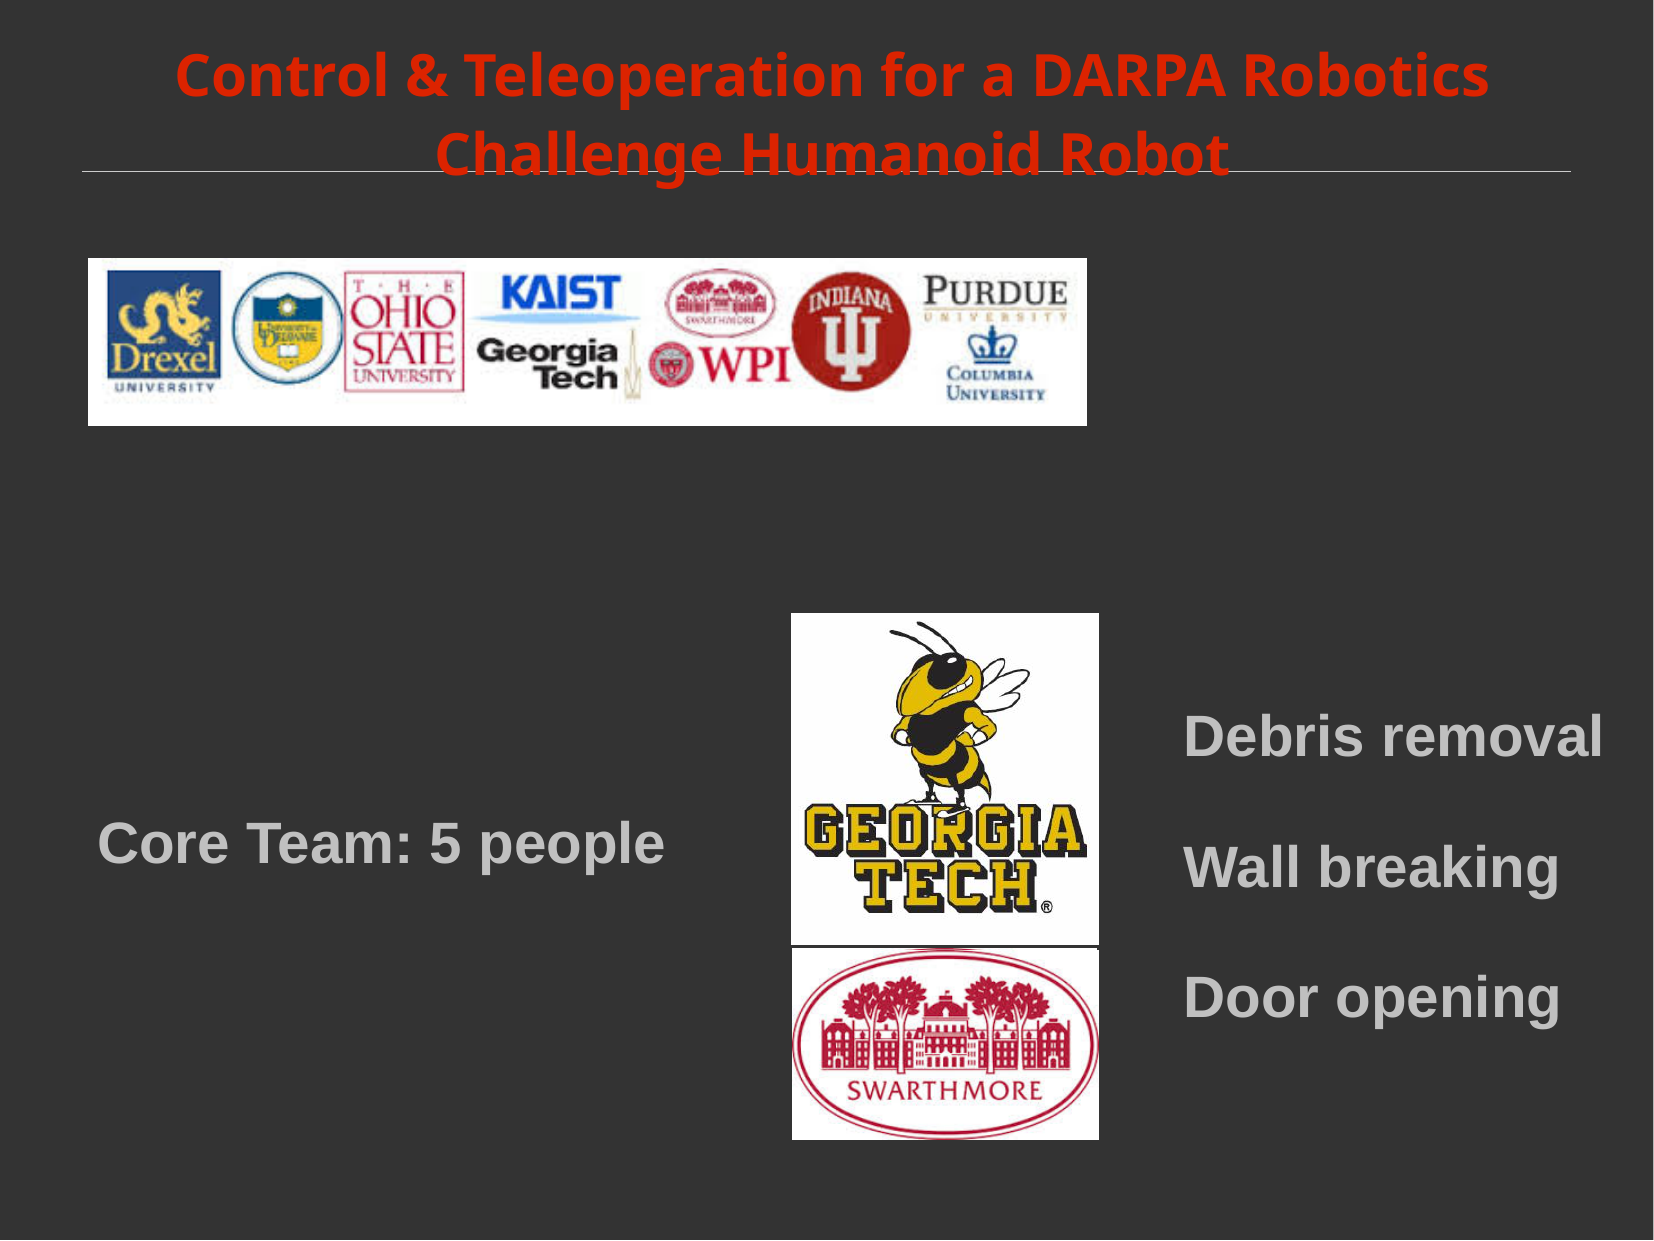

# Control & Teleoperation for a DARPA Robotics Challenge Humanoid Robot
Debris removal
Wall breaking
Door opening
Core Team: 5 people